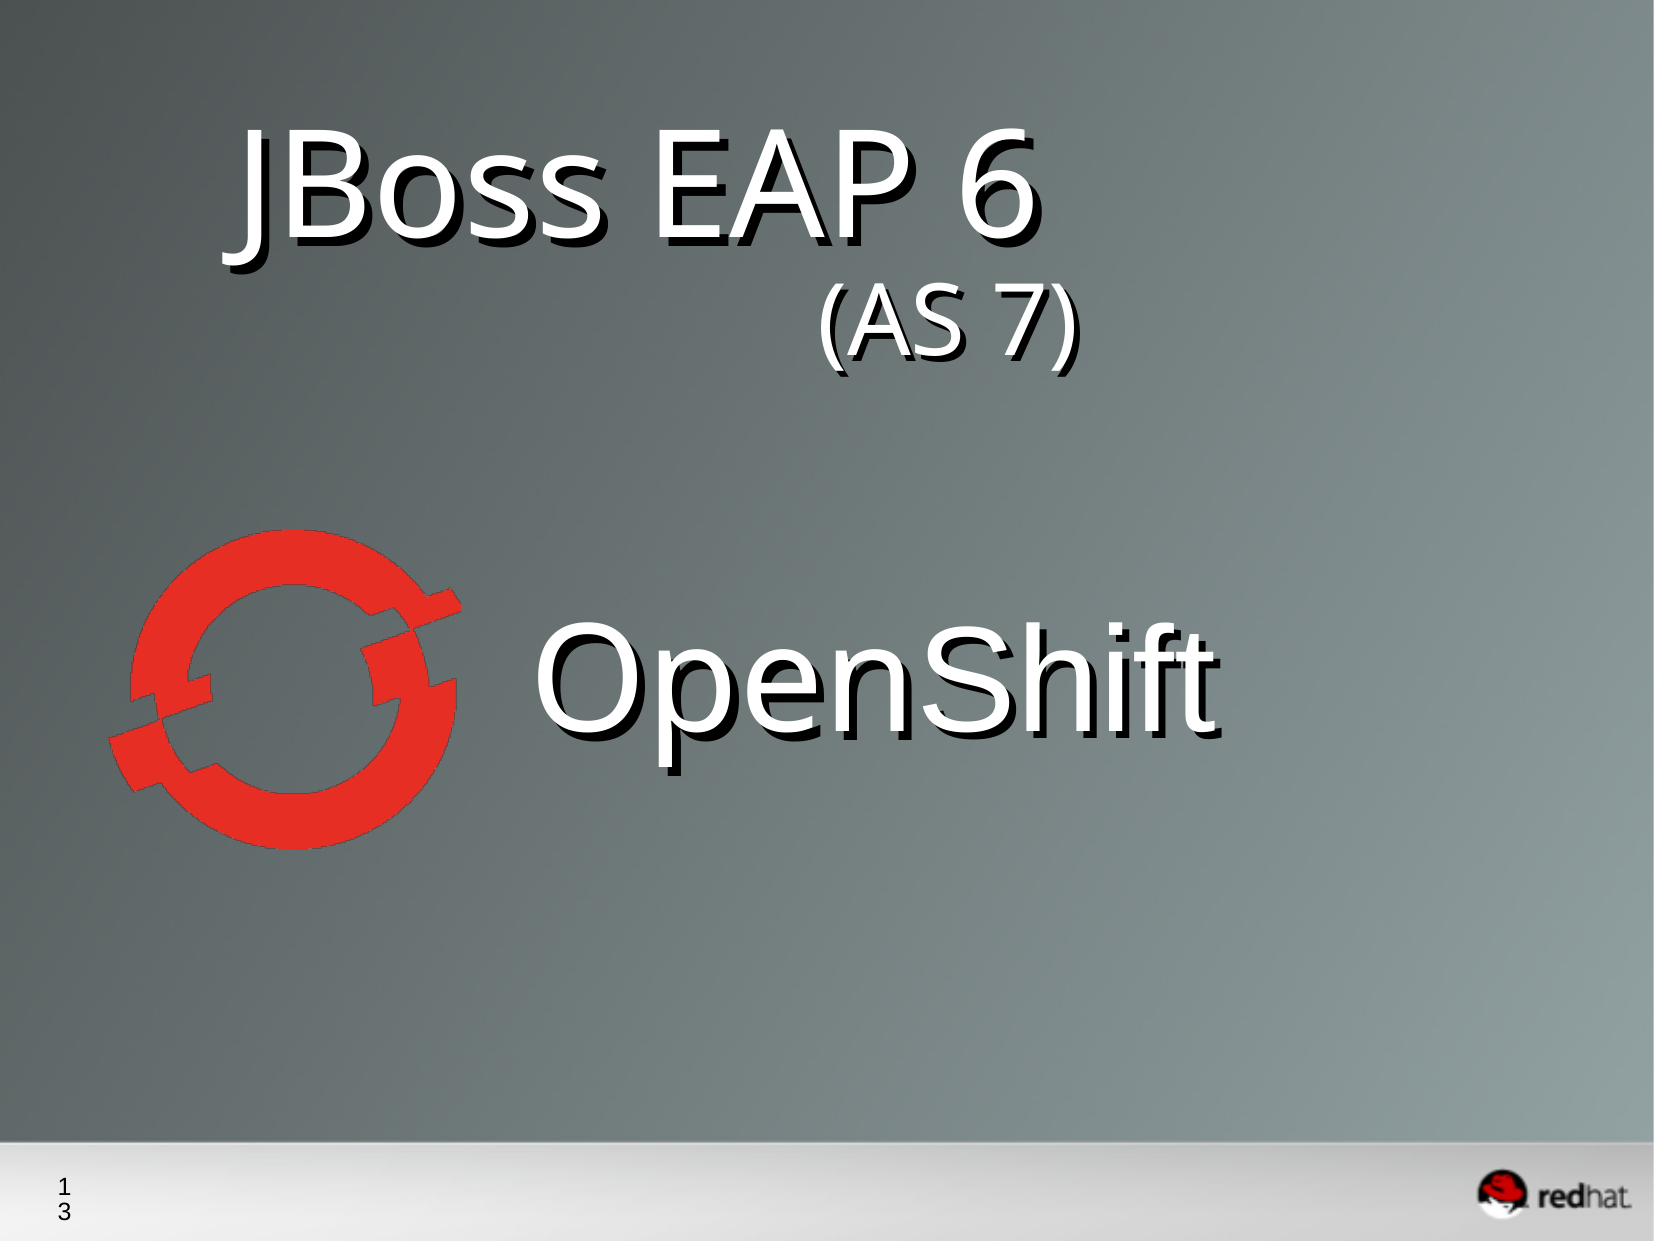

JBoss EAP 6
(AS 7)
OpenShift
13